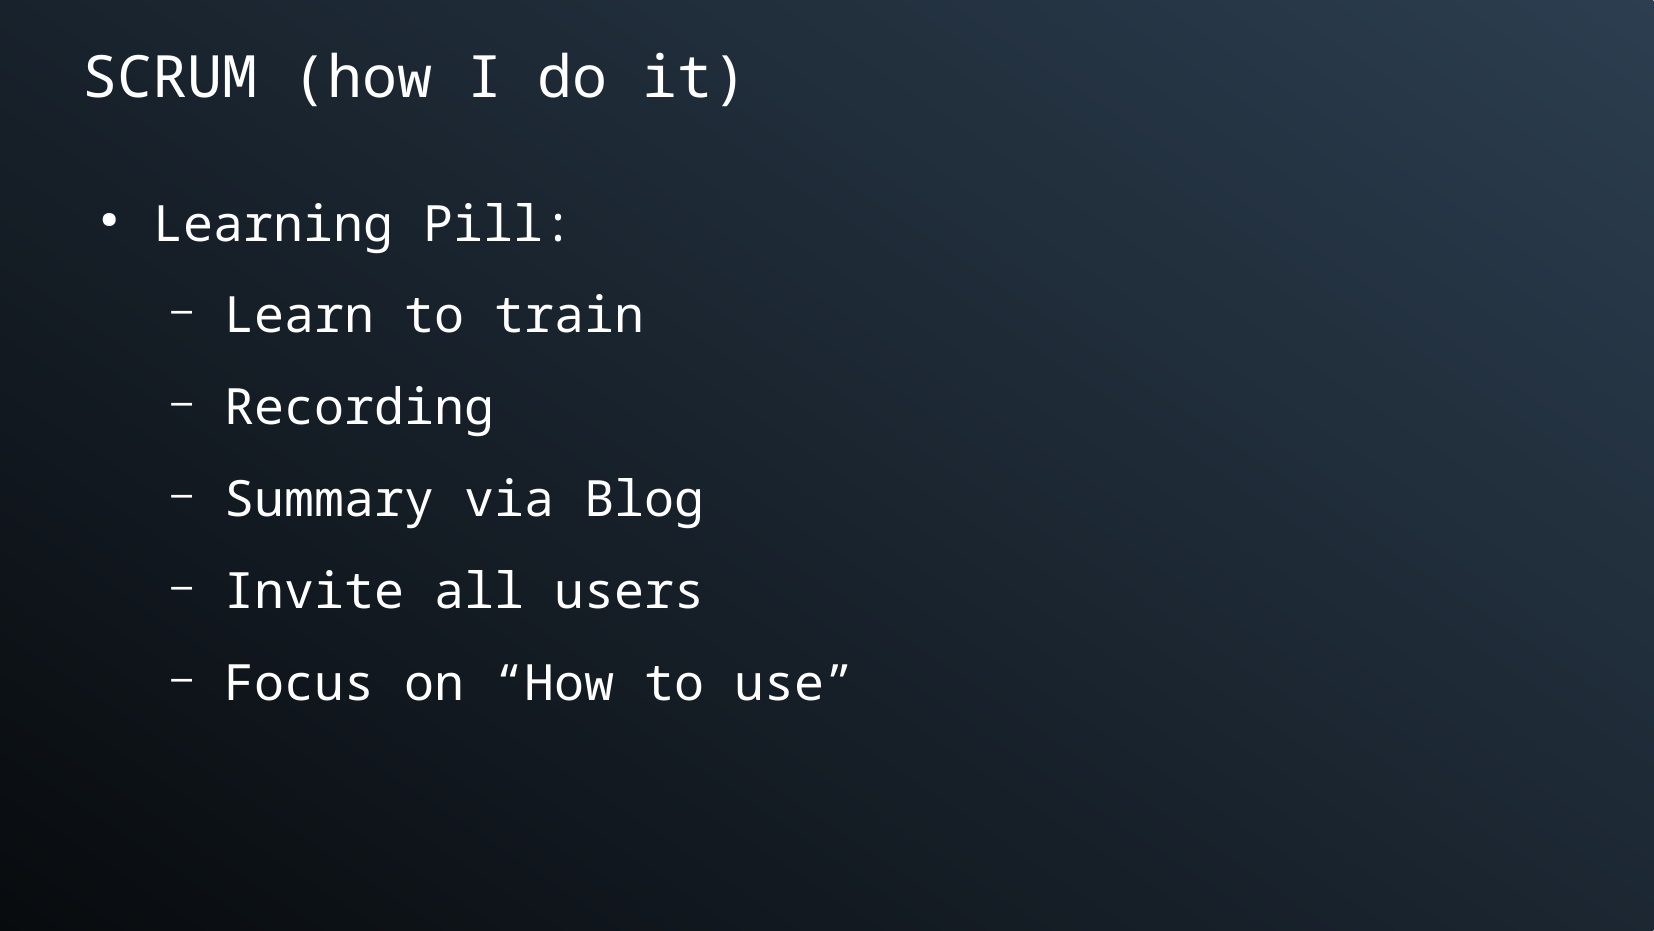

# SCRUM (how I do it)
Learning Pill:
Learn to train
Recording
Summary via Blog
Invite all users
Focus on “How to use”